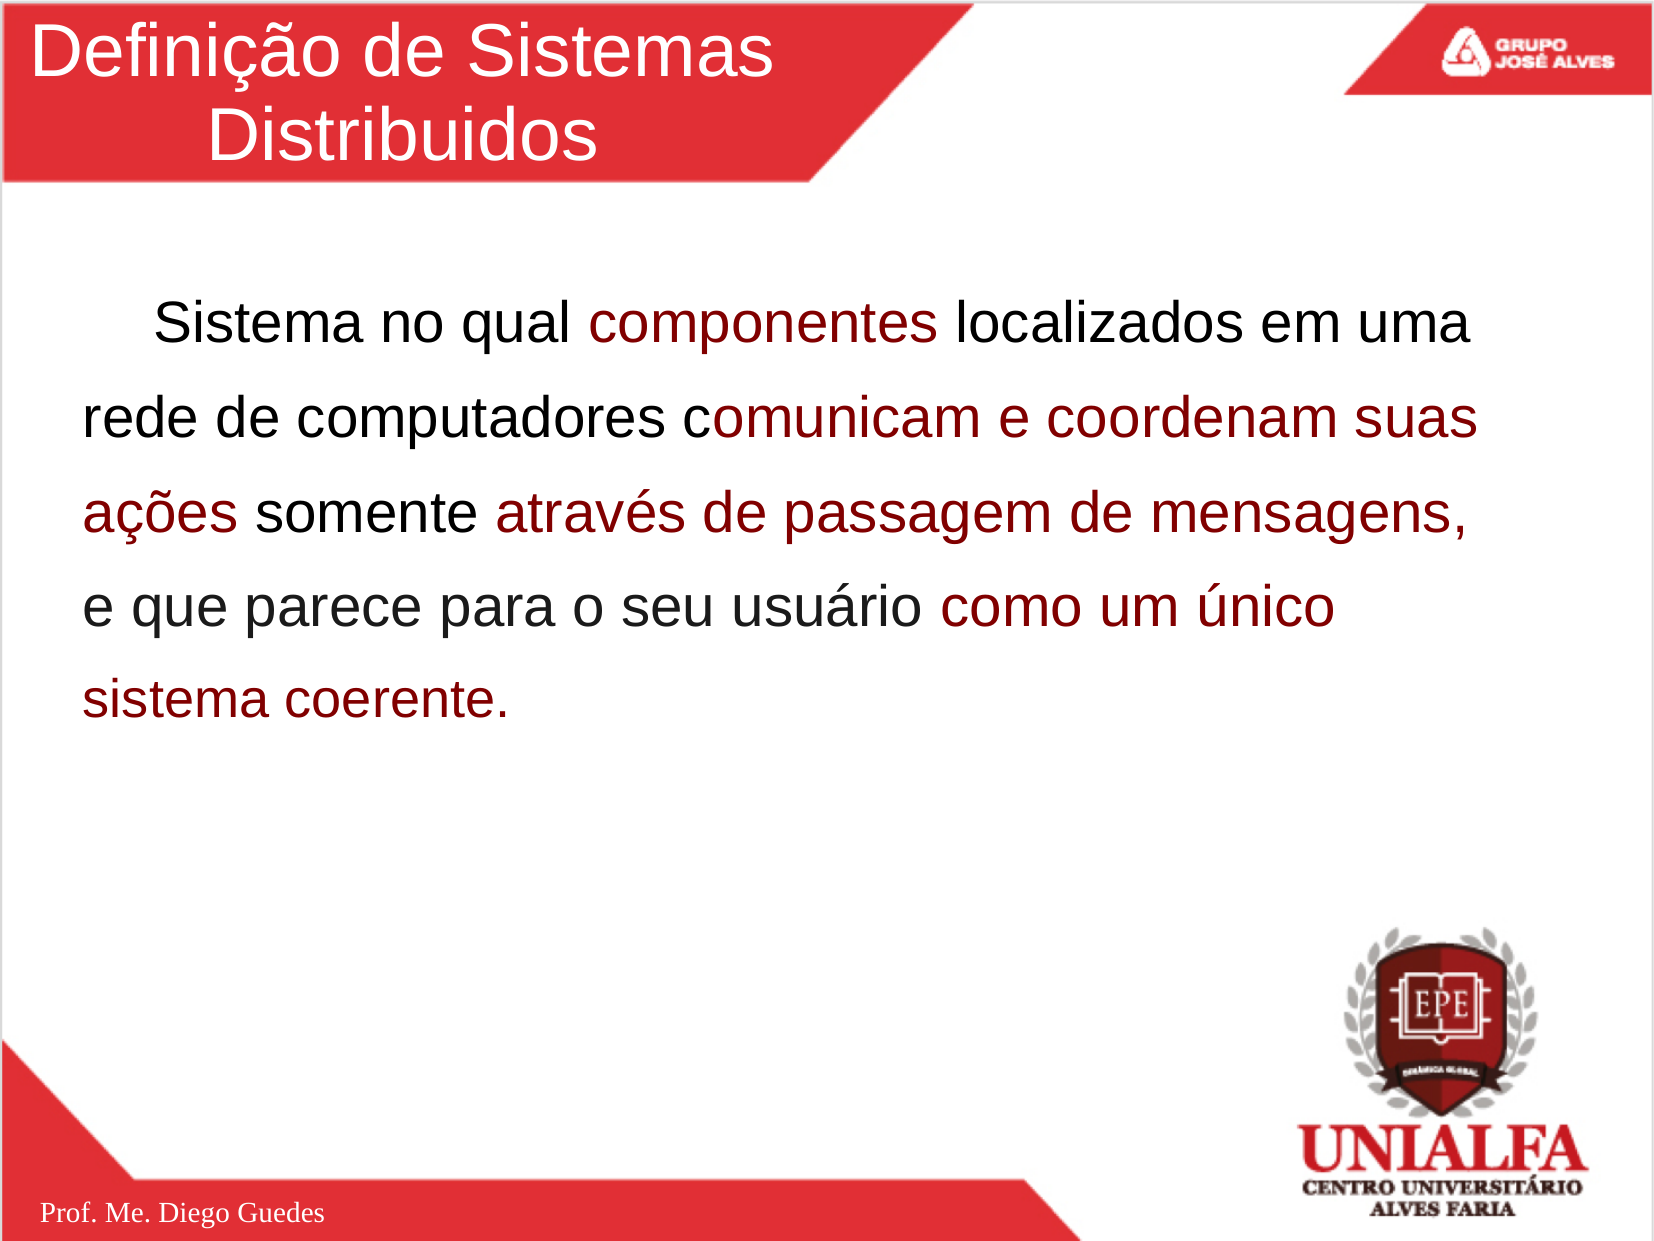

# Definição de Sistemas Distribuidos
Sistema no qual componentes localizados em uma
rede de computadores comunicam e coordenam suas
ações somente através de passagem de mensagens,
e que parece para o seu usuário como um único
sistema coerente.